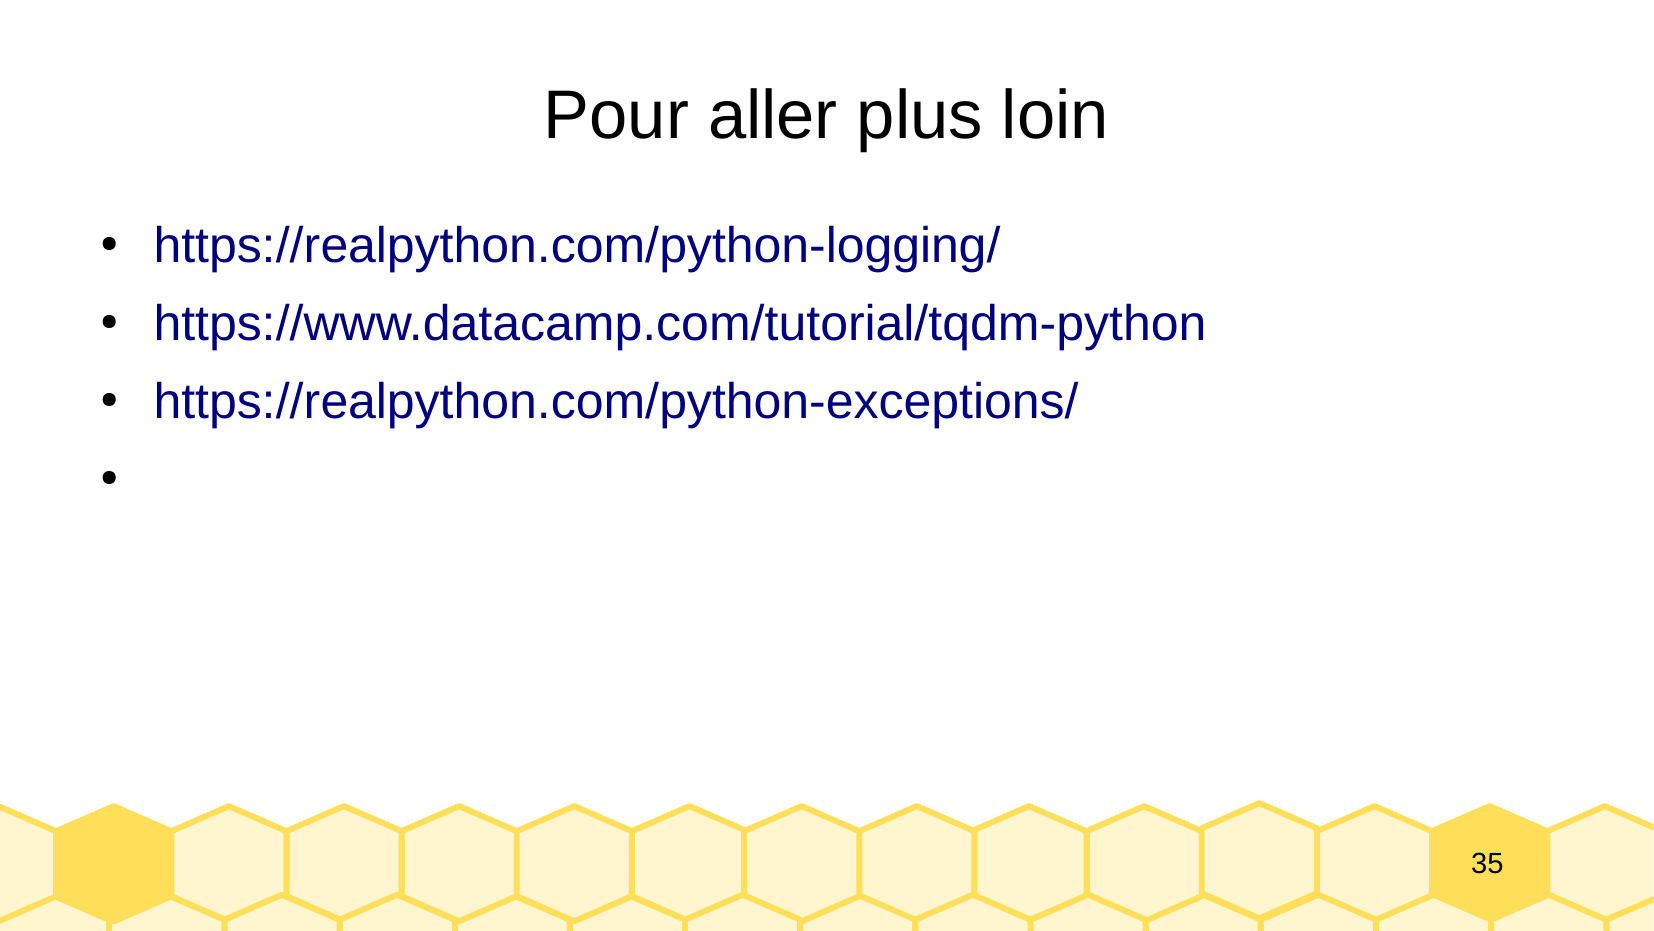

# Pour aller plus loin
https://realpython.com/python-logging/
https://www.datacamp.com/tutorial/tqdm-python
https://realpython.com/python-exceptions/